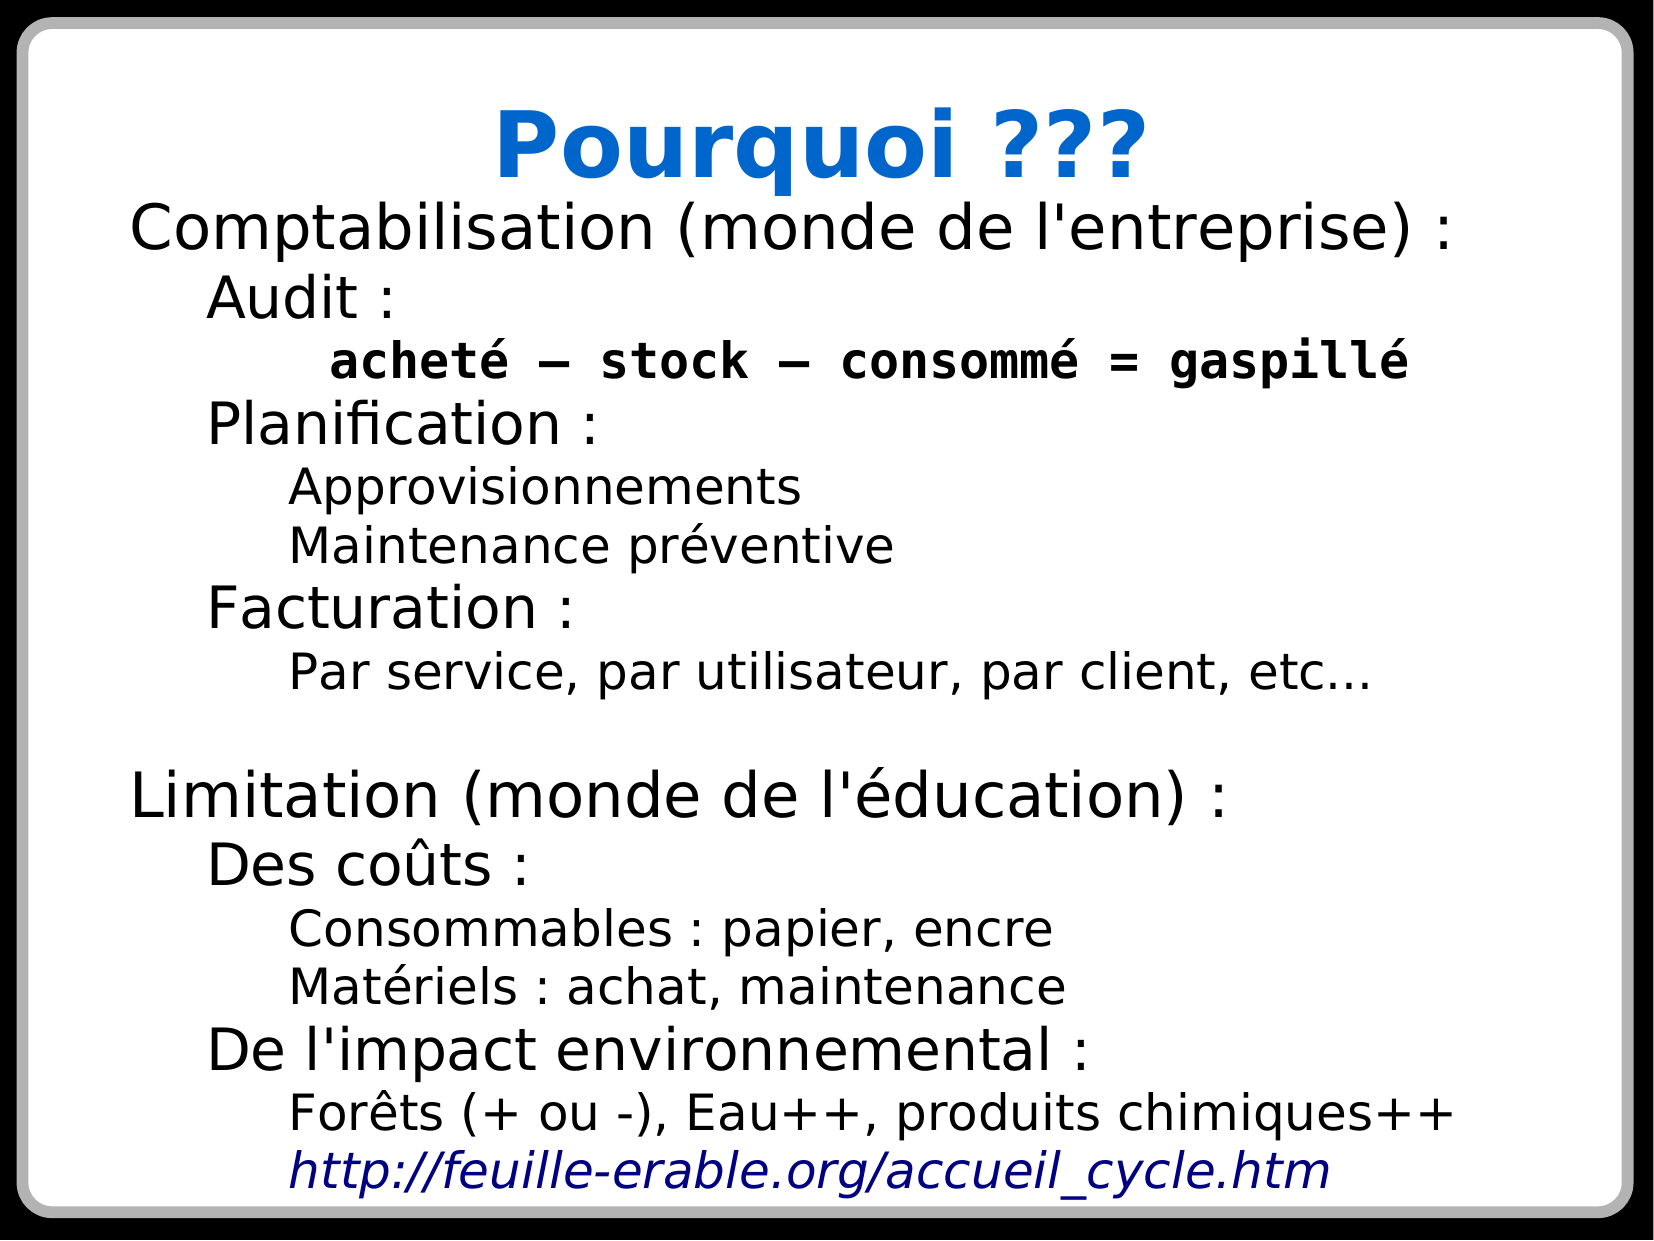

# Pourquoi ???
Comptabilisation (monde de l'entreprise) :
Audit :
acheté – stock – consommé = gaspillé
Planification :
Approvisionnements
Maintenance préventive
Facturation :
Par service, par utilisateur, par client, etc...
Limitation (monde de l'éducation) :
Des coûts :
Consommables : papier, encre
Matériels : achat, maintenance
De l'impact environnemental :
Forêts (+ ou -), Eau++, produits chimiques++
http://feuille-erable.org/accueil_cycle.htm